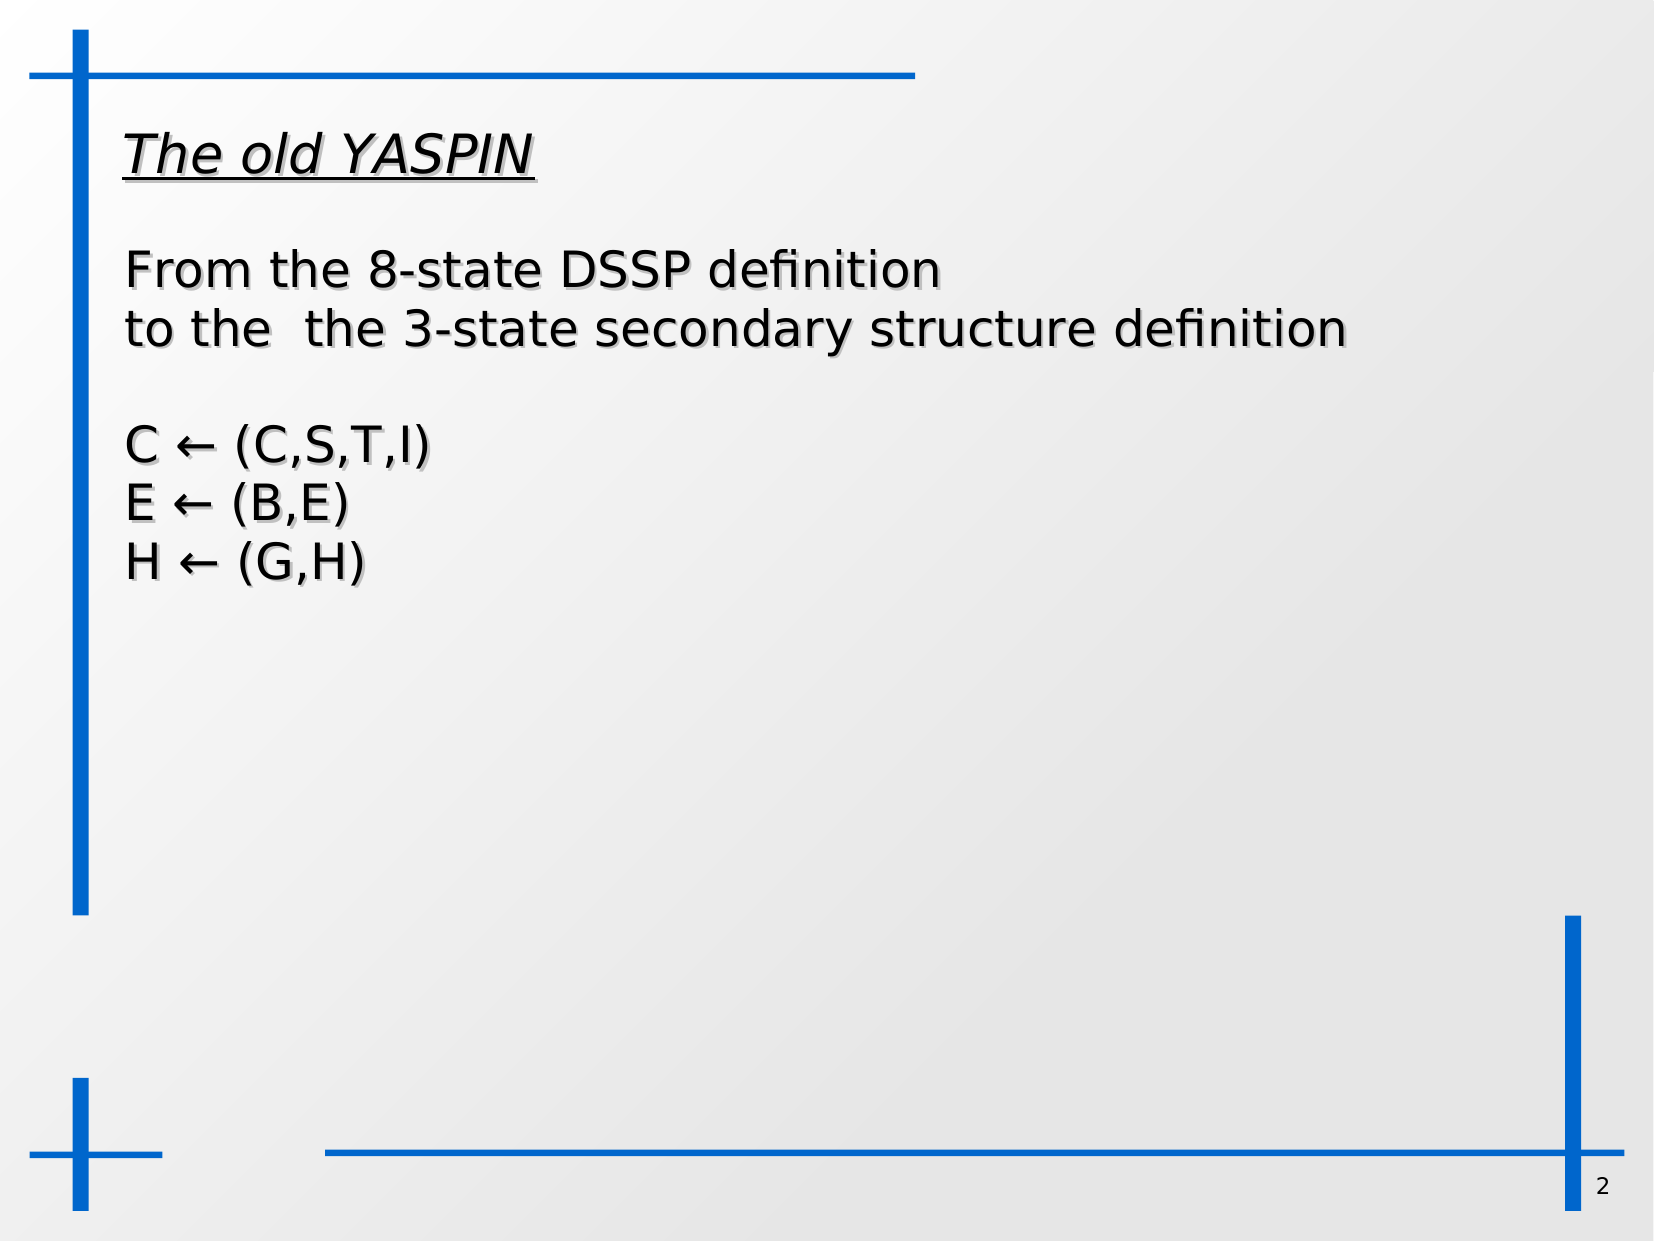

# The old YASPIN
From the 8-state DSSP definition
to the the 3-state secondary structure definition
C ← (C,S,T,I)
E ← (B,E)
H ← (G,H)